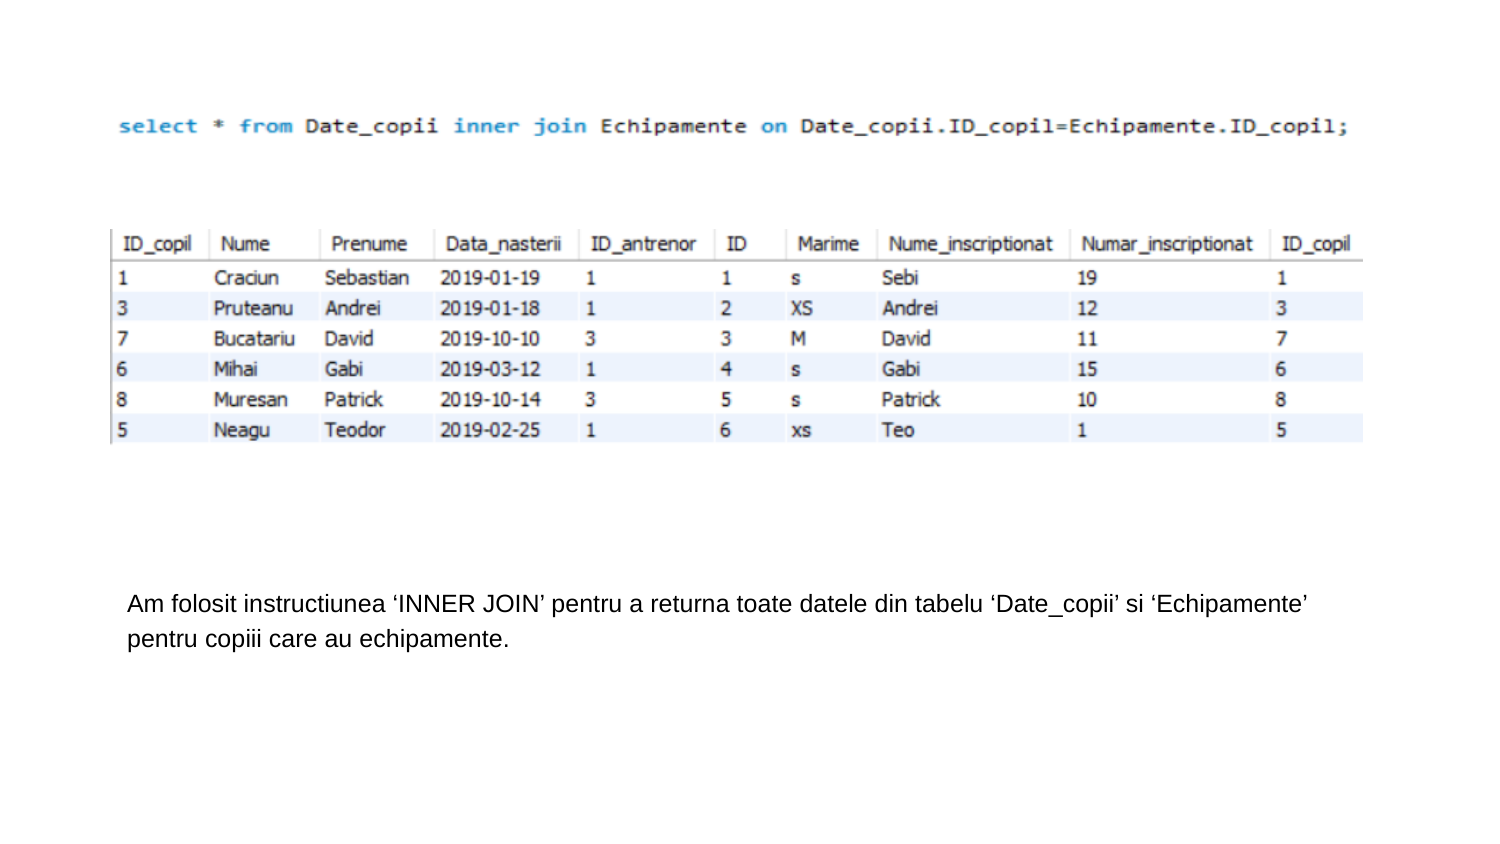

Am folosit instructiunea ‘INNER JOIN’ pentru a returna toate datele din tabelu ‘Date_copii’ si ‘Echipamente’ pentru copiii care au echipamente.